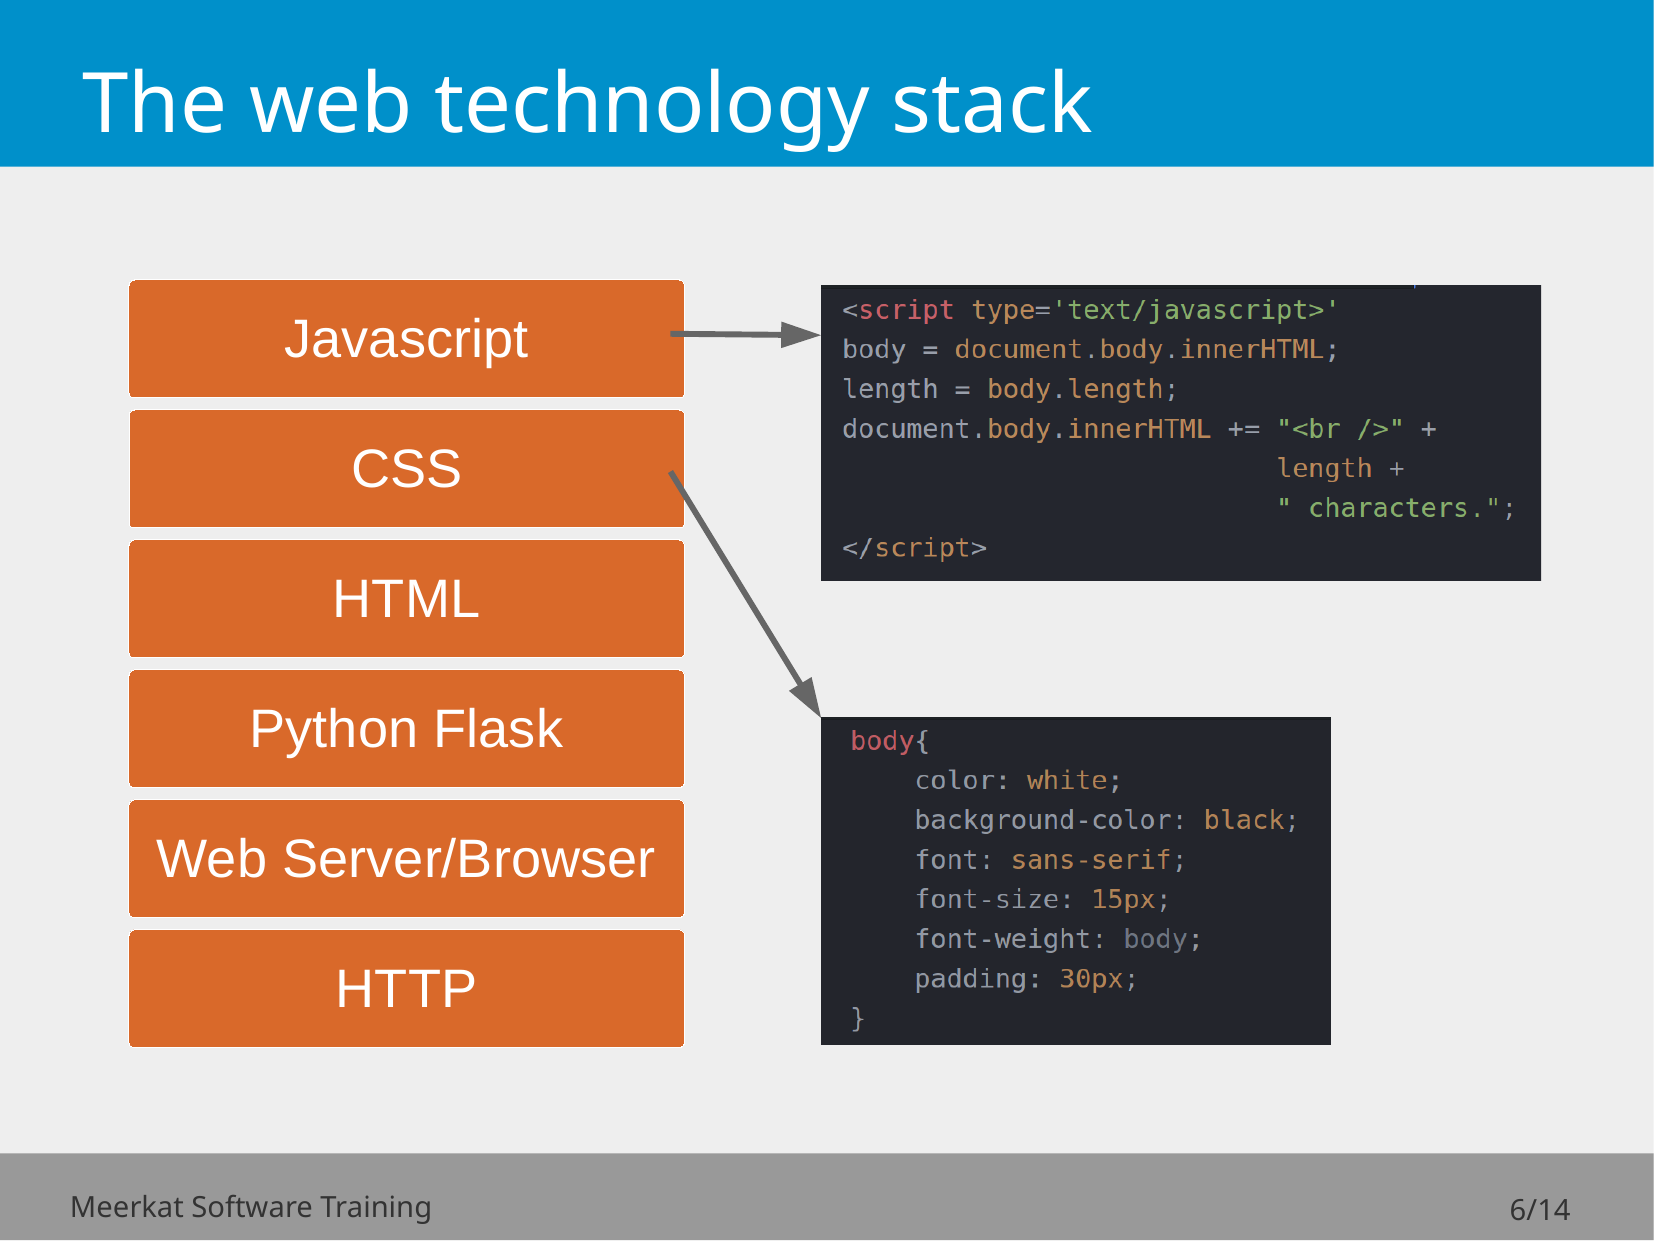

# The web technology stack
Javascript
CSS
HTML
Python Flask
Web Server/Browser
HTTP
6